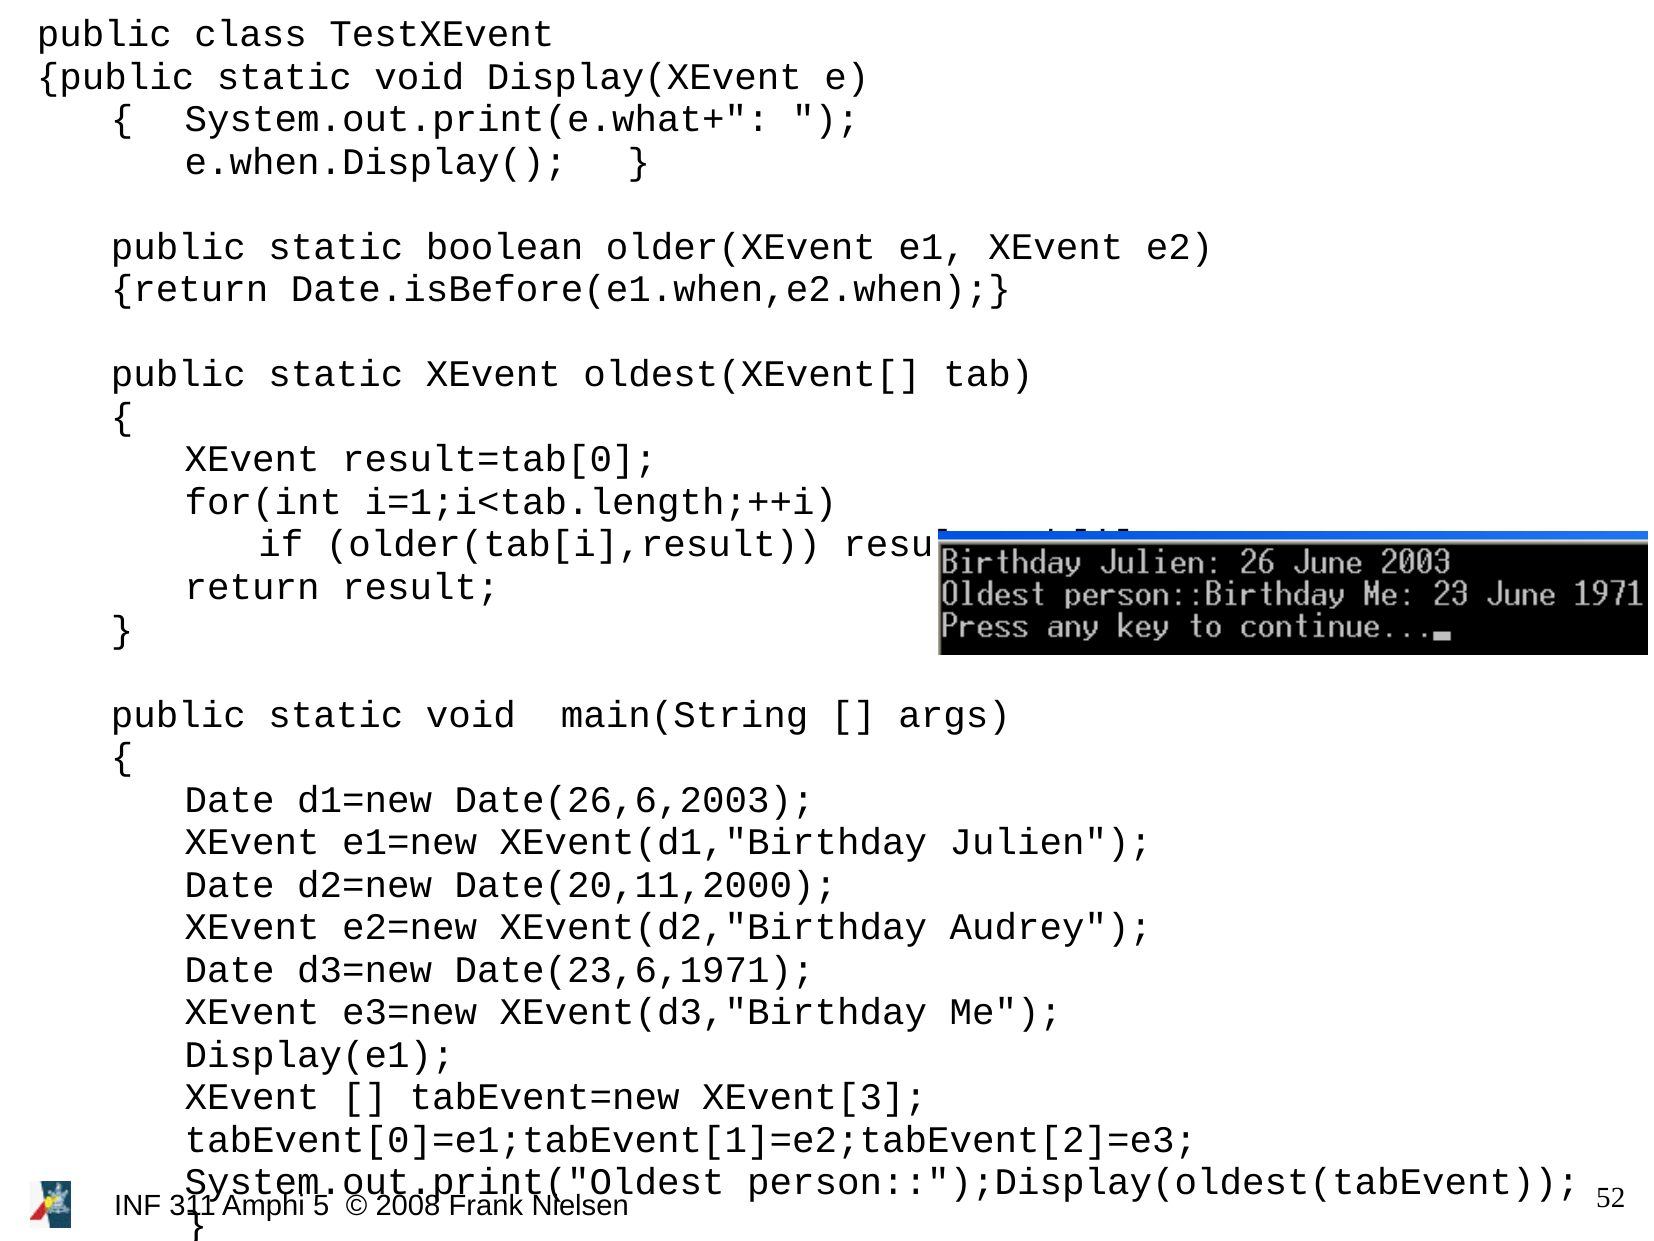

public class TestXEvent
{public static void Display(XEvent e)
	{	System.out.print(e.what+": ");
		e.when.Display();	}
	public static boolean older(XEvent e1, XEvent e2)
	{return Date.isBefore(e1.when,e2.when);}
	public static XEvent oldest(XEvent[] tab)
	{
		XEvent result=tab[0];
		for(int i=1;i<tab.length;++i)
			if (older(tab[i],result)) result=tab[i];
		return result;
	}
	public static void main(String [] args)
	{
		Date d1=new Date(26,6,2003);
		XEvent e1=new XEvent(d1,"Birthday Julien");
		Date d2=new Date(20,11,2000);
		XEvent e2=new XEvent(d2,"Birthday Audrey");
		Date d3=new Date(23,6,1971);
		XEvent e3=new XEvent(d3,"Birthday Me");
		Display(e1);
		XEvent [] tabEvent=new XEvent[3];
		tabEvent[0]=e1;tabEvent[1]=e2;tabEvent[2]=e3;
		System.out.print("Oldest person::");Display(oldest(tabEvent));
		}
}